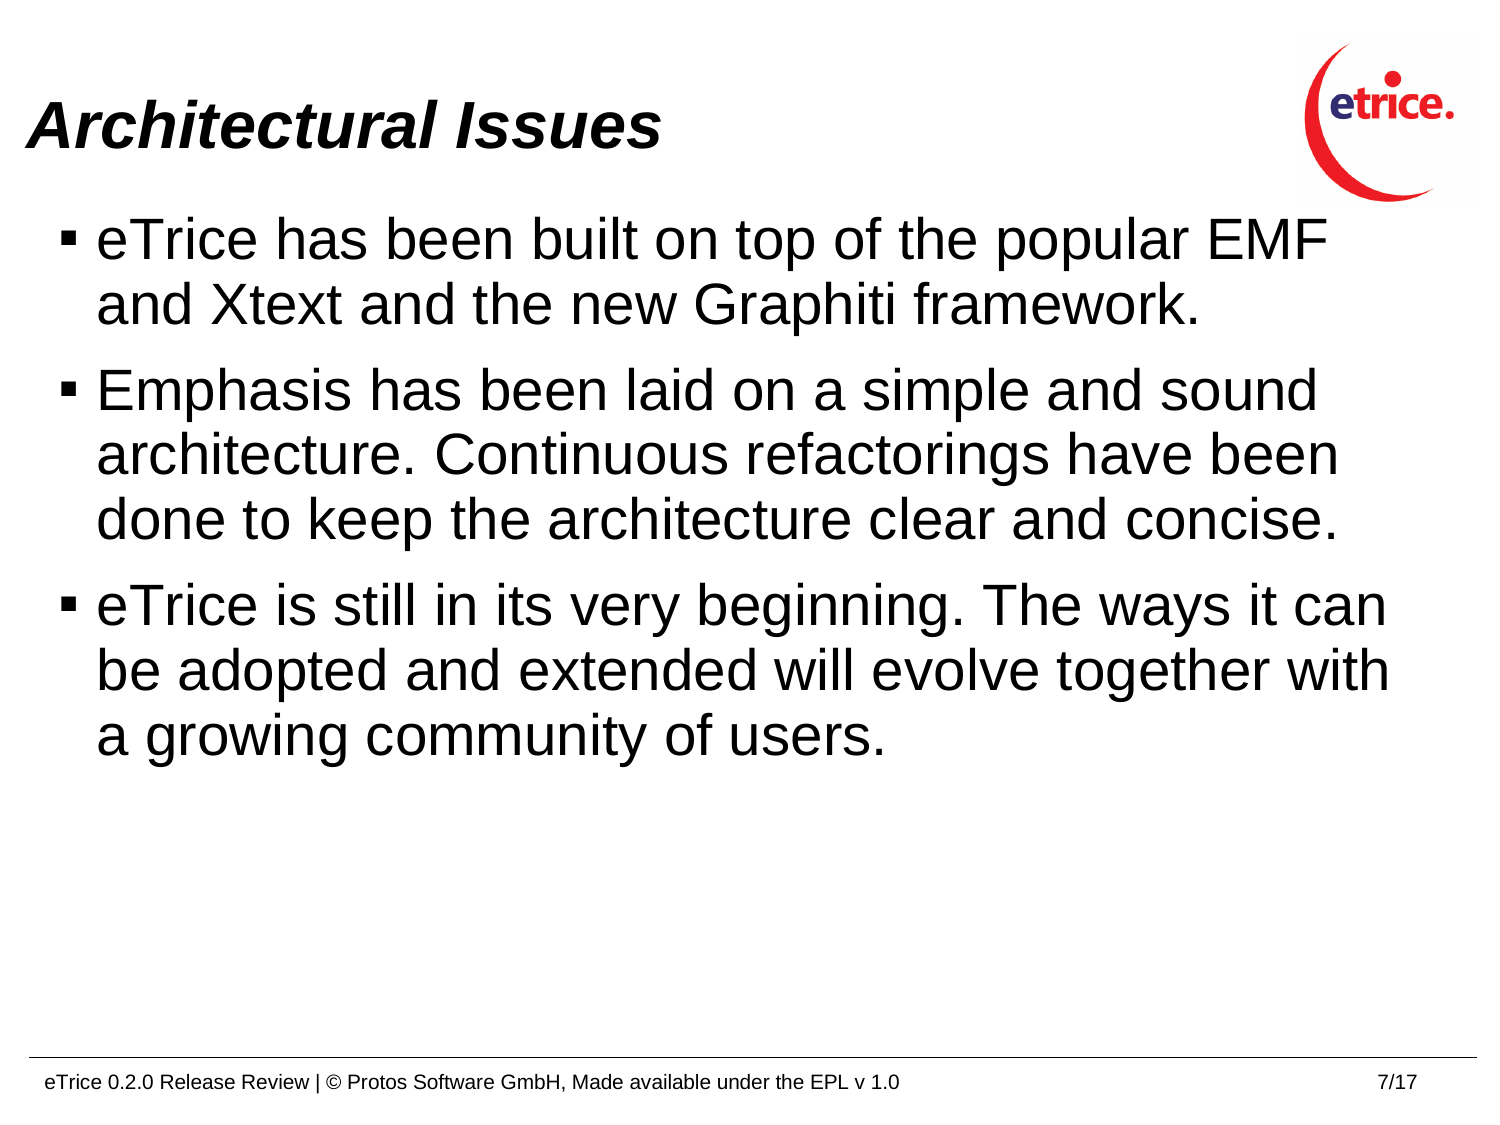

# Architectural Issues
eTrice has been built on top of the popular EMF and Xtext and the new Graphiti framework.
Emphasis has been laid on a simple and sound architecture. Continuous refactorings have been done to keep the architecture clear and concise.
eTrice is still in its very beginning. The ways it can be adopted and extended will evolve together with a growing community of users.